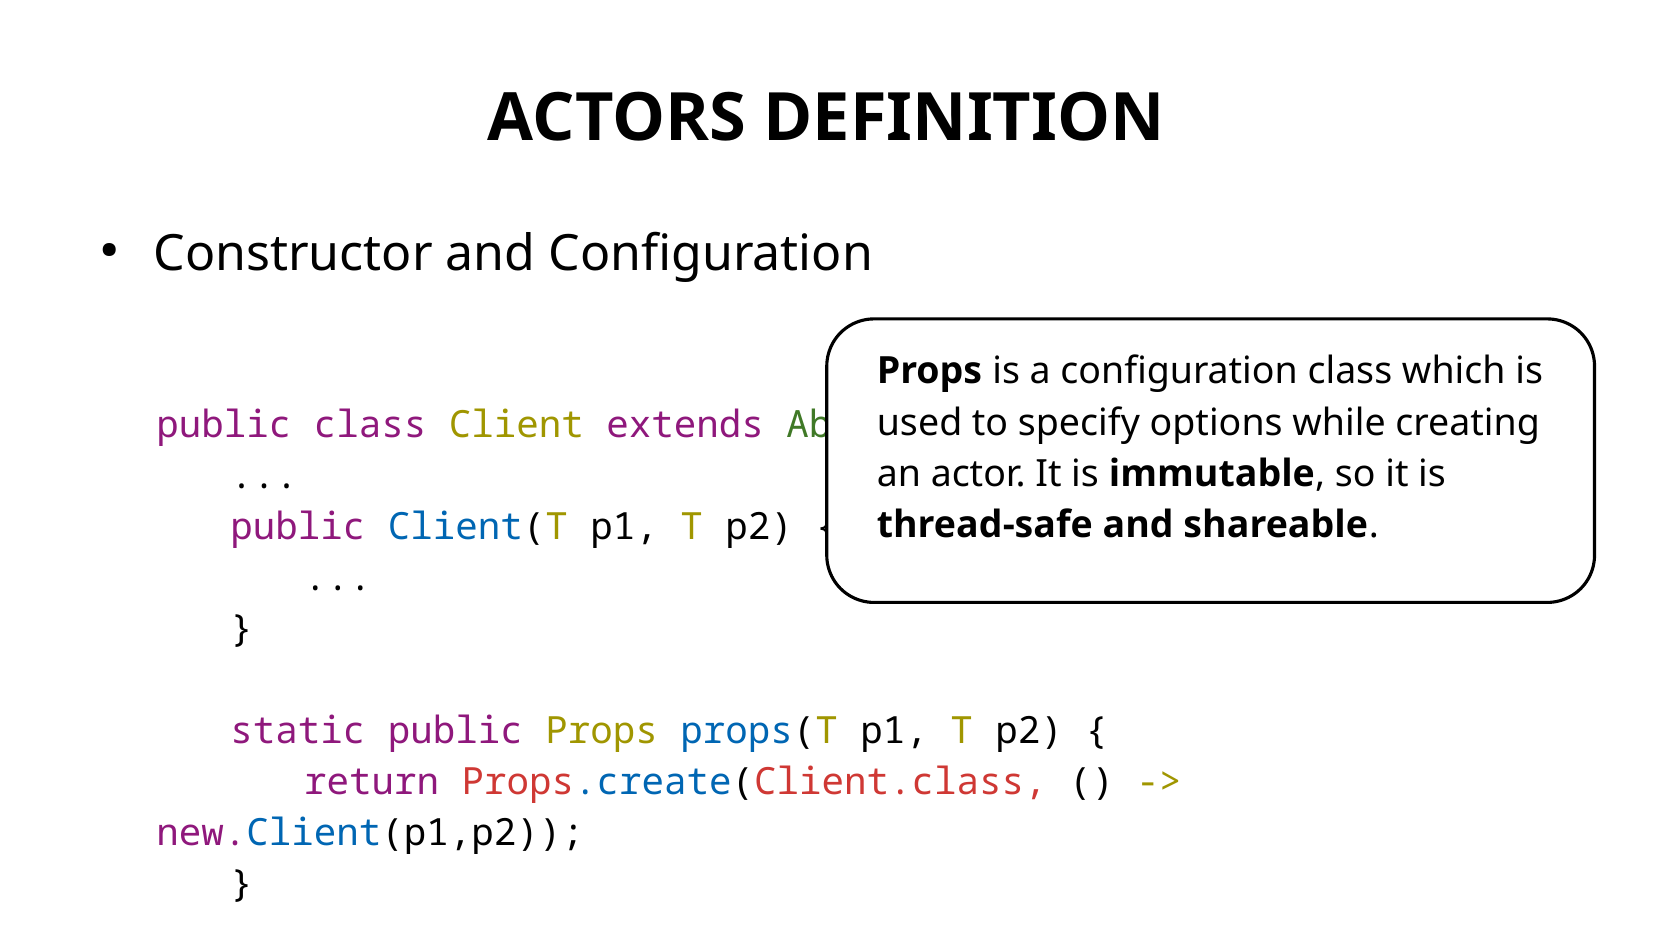

# ACTORS DEFINITION
Constructor and Configuration
Props is a configuration class which is used to specify options while creating an actor. It is immutable, so it is thread-safe and shareable.
public class Client extends AbstractActor {
	...
	public Client(T p1, T p2) {
		...
	}
	static public Props props(T p1, T p2) {
		return Props.create(Client.class, () -> new.Client(p1,p2));
	}
	...
}